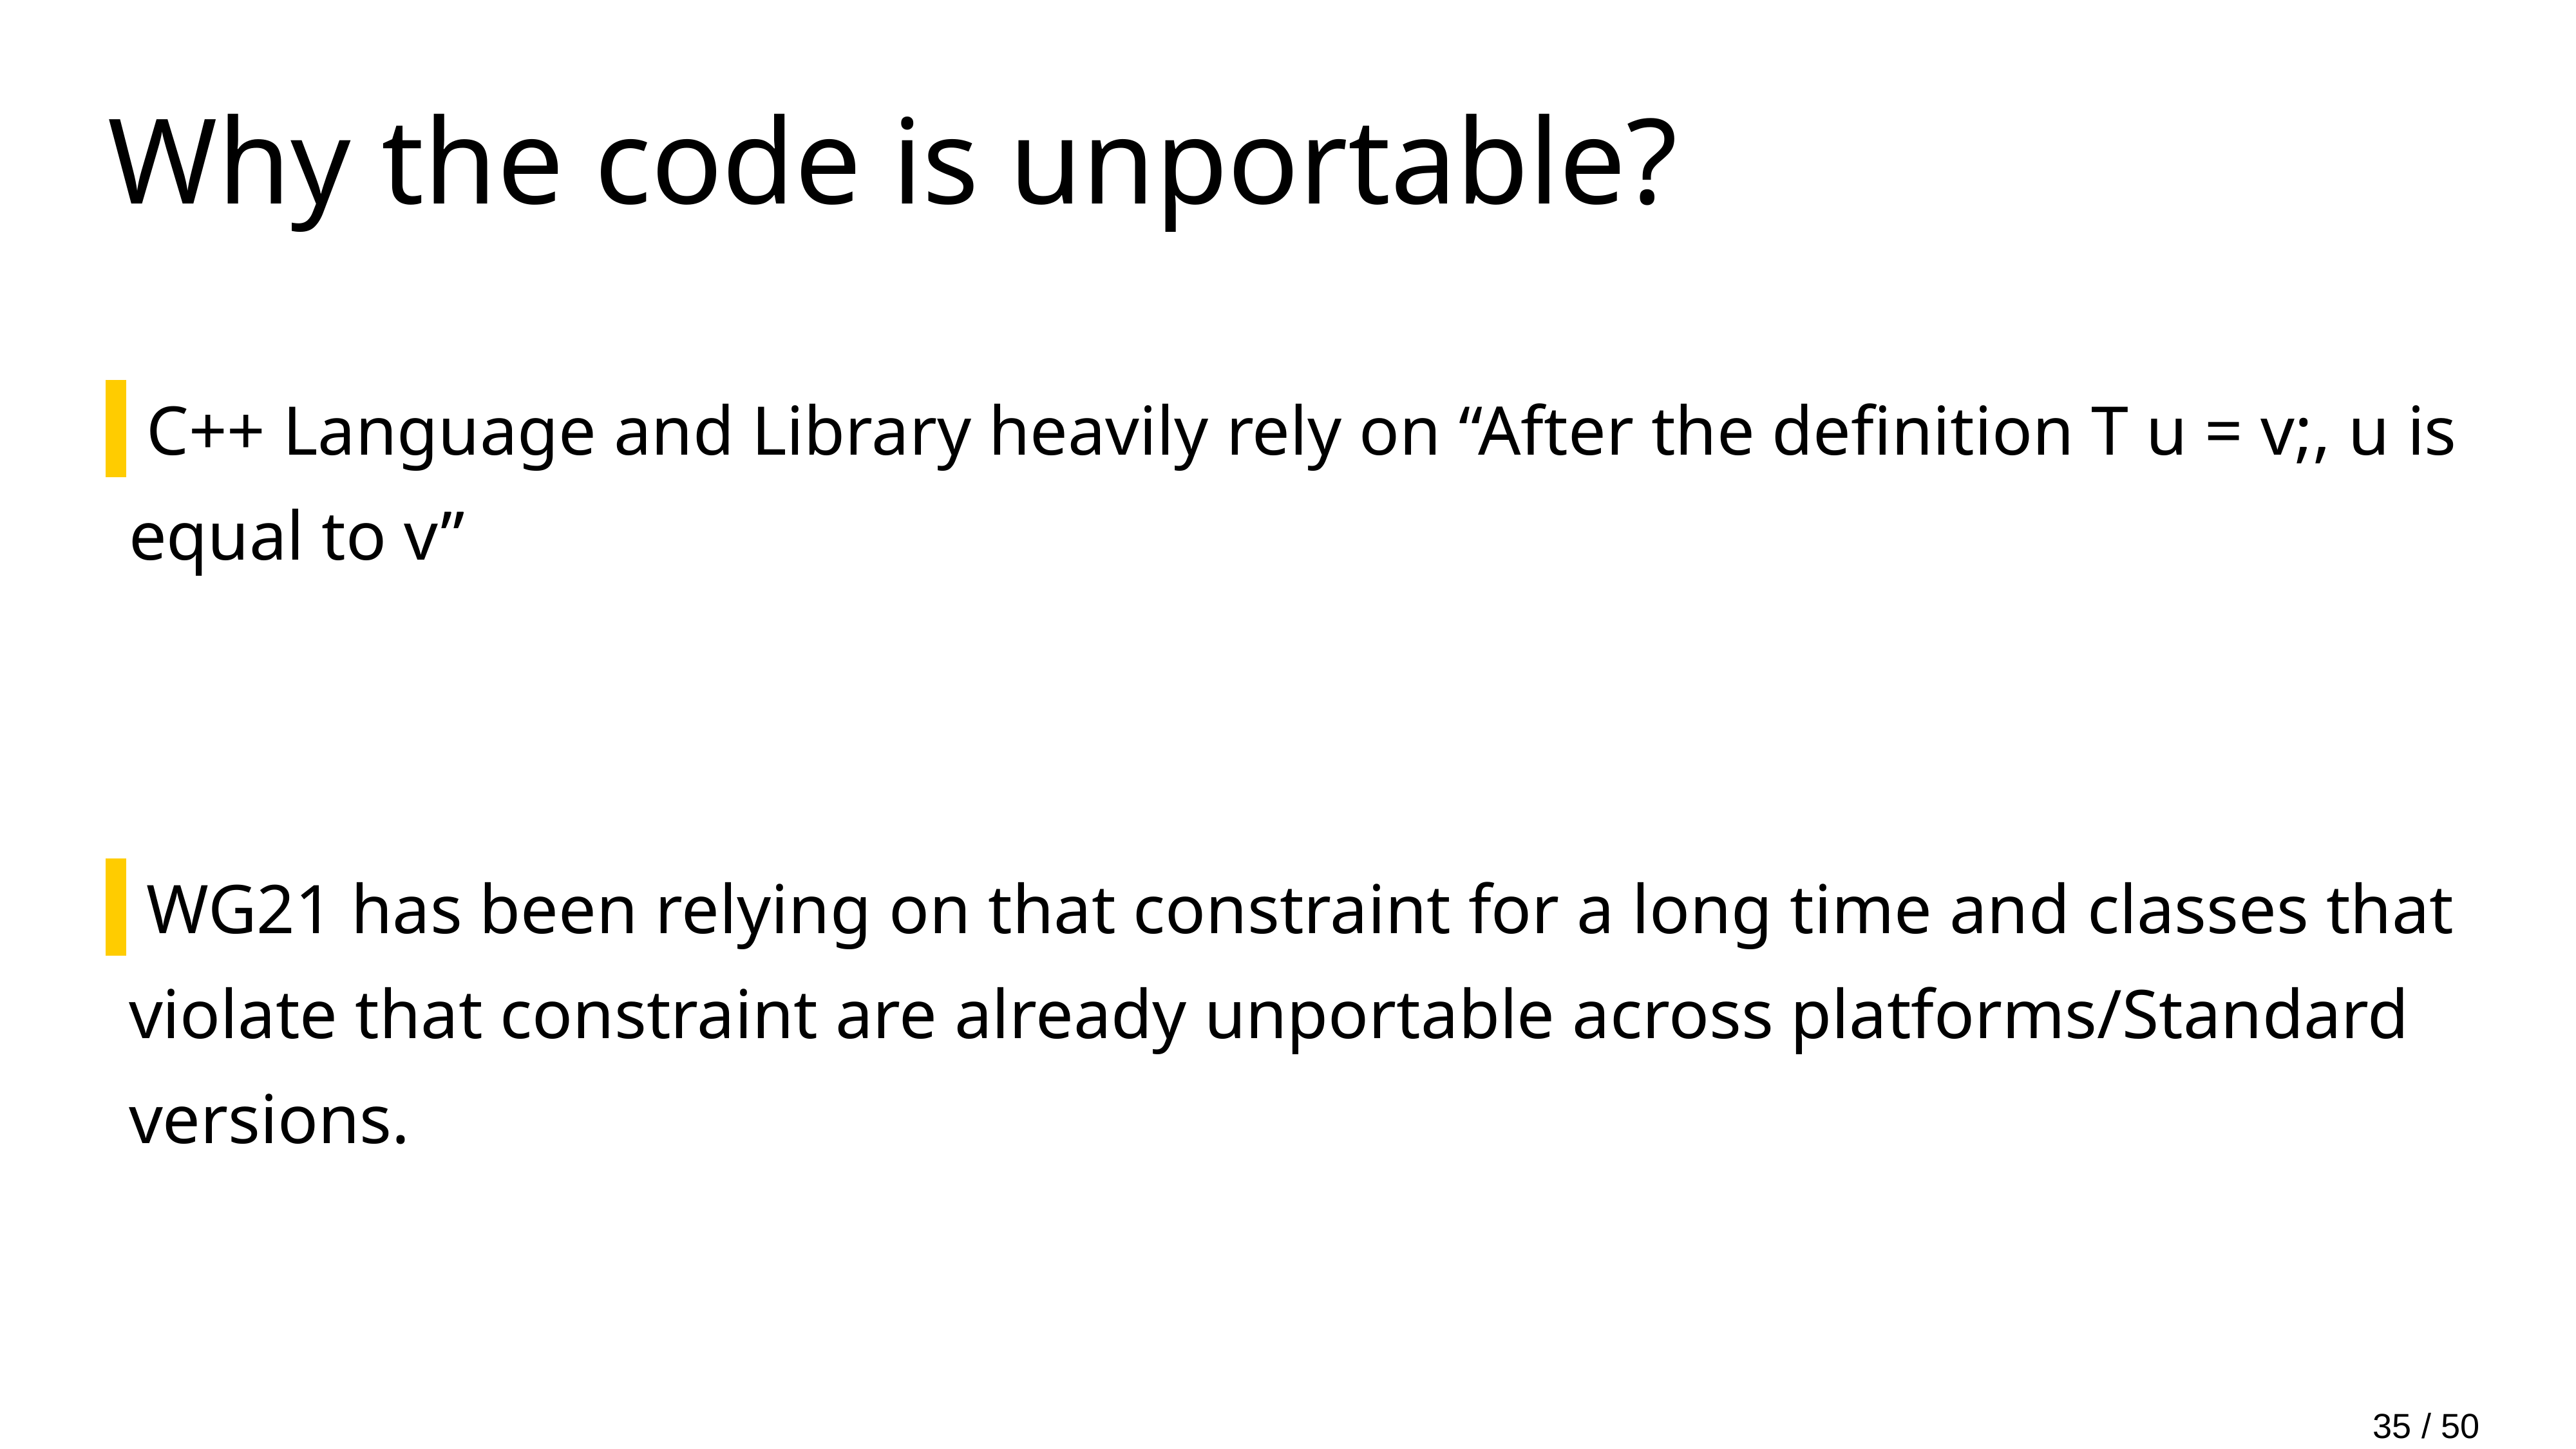

# Why the code is unportable?
 C++ Language and Library heavily rely on “After the definition T u = v;, u is equal to v”
 WG21 has been relying on that constraint for a long time and classes that violate that constraint are already unportable across platforms/Standard versions.